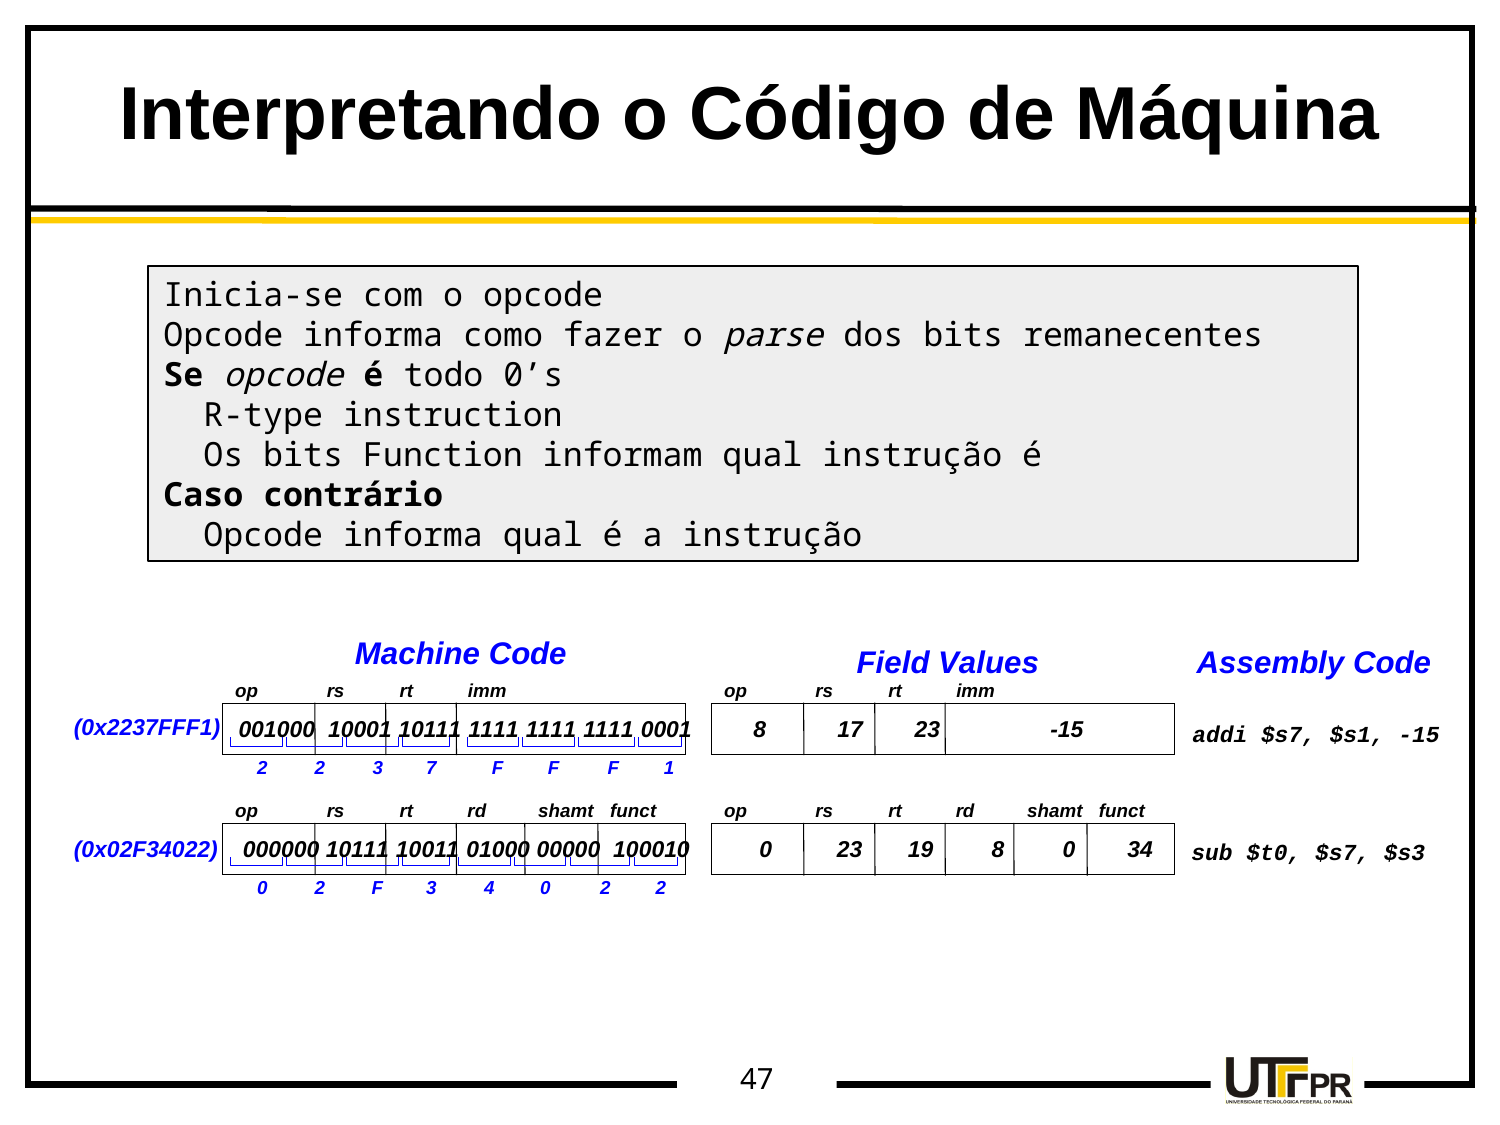

# Interpretando o Código de Máquina
Inicia-se com o opcode
Opcode informa como fazer o parse dos bits remanecentes
Se opcode é todo 0’s
 R-type instruction
 Os bits Function informam qual instrução é
Caso contrário
 Opcode informa qual é a instrução
Machine Code
Field Values
Assembly Code
rs
rt
op
imm
op
rs
rt
imm
(0x2237FFF1)
 8 17 23 -15
001000 10001 10111 1111 1111 1111 0001
addi $s7, $s1, -15
2
2
3
7
F
F
F
1
op
rs
rt
rd
shamt
funct
rs
rt
op
rd
shamt
funct
(0x02F34022)
000000 10111 10011 01000 00000 100010
 0 23 19 8 0 34
sub $t0, $s7, $s3
2
F
3
0
2
0
4
2